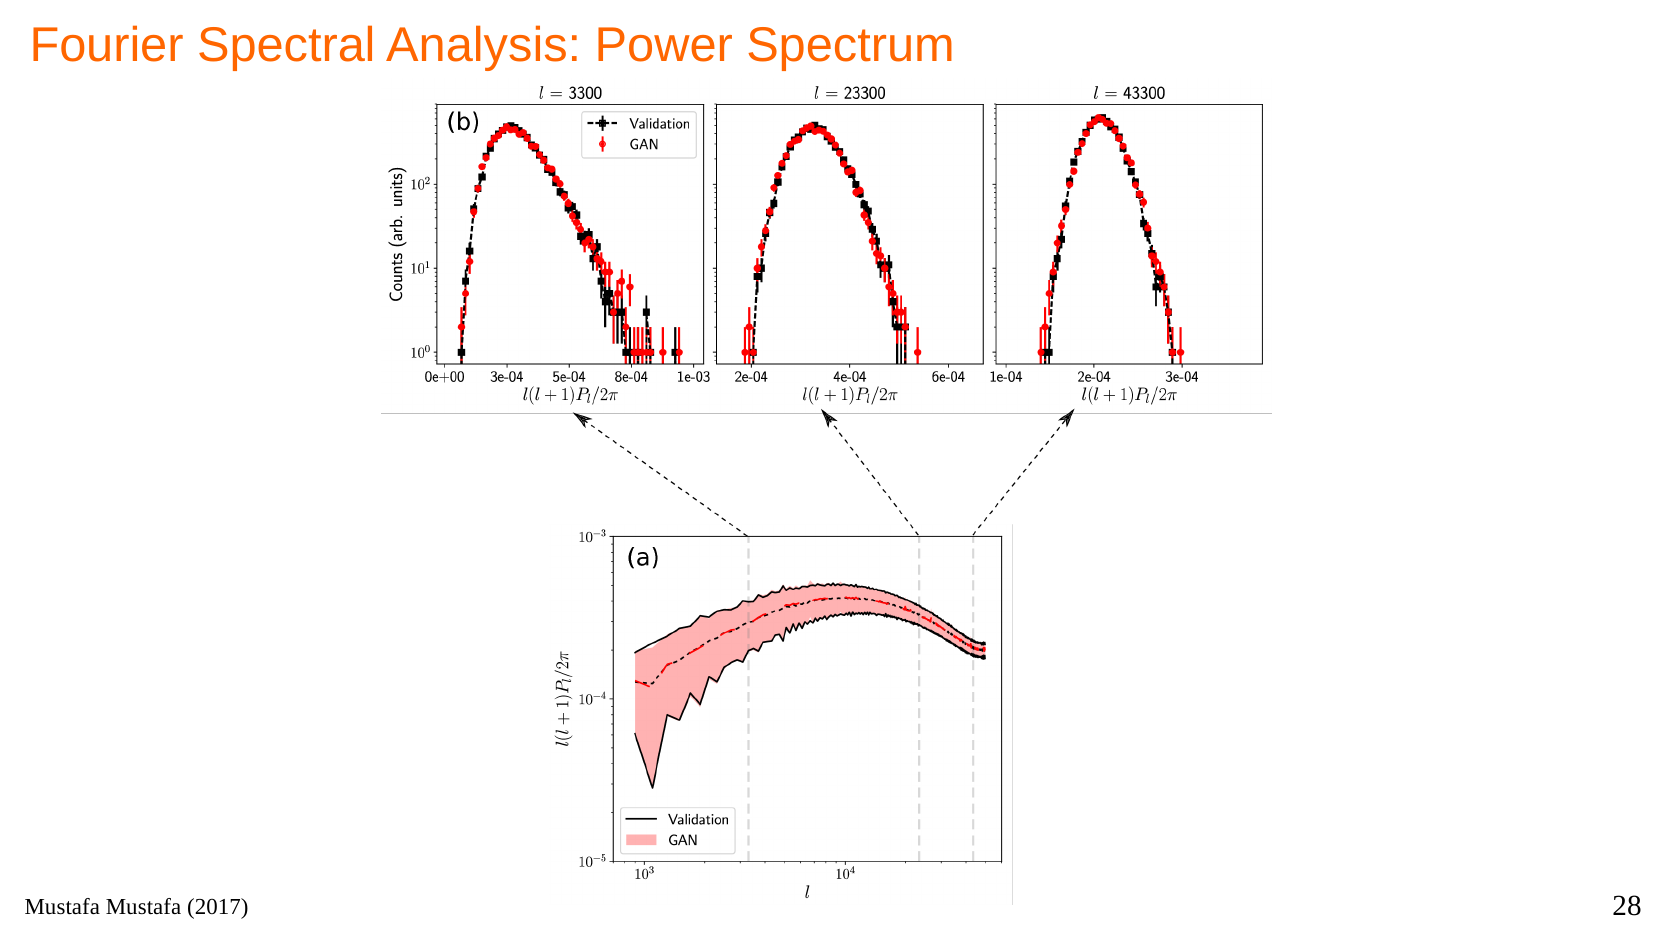

# Fourier Spectral Analysis: Power Spectrum
28
Mustafa Mustafa (2017)